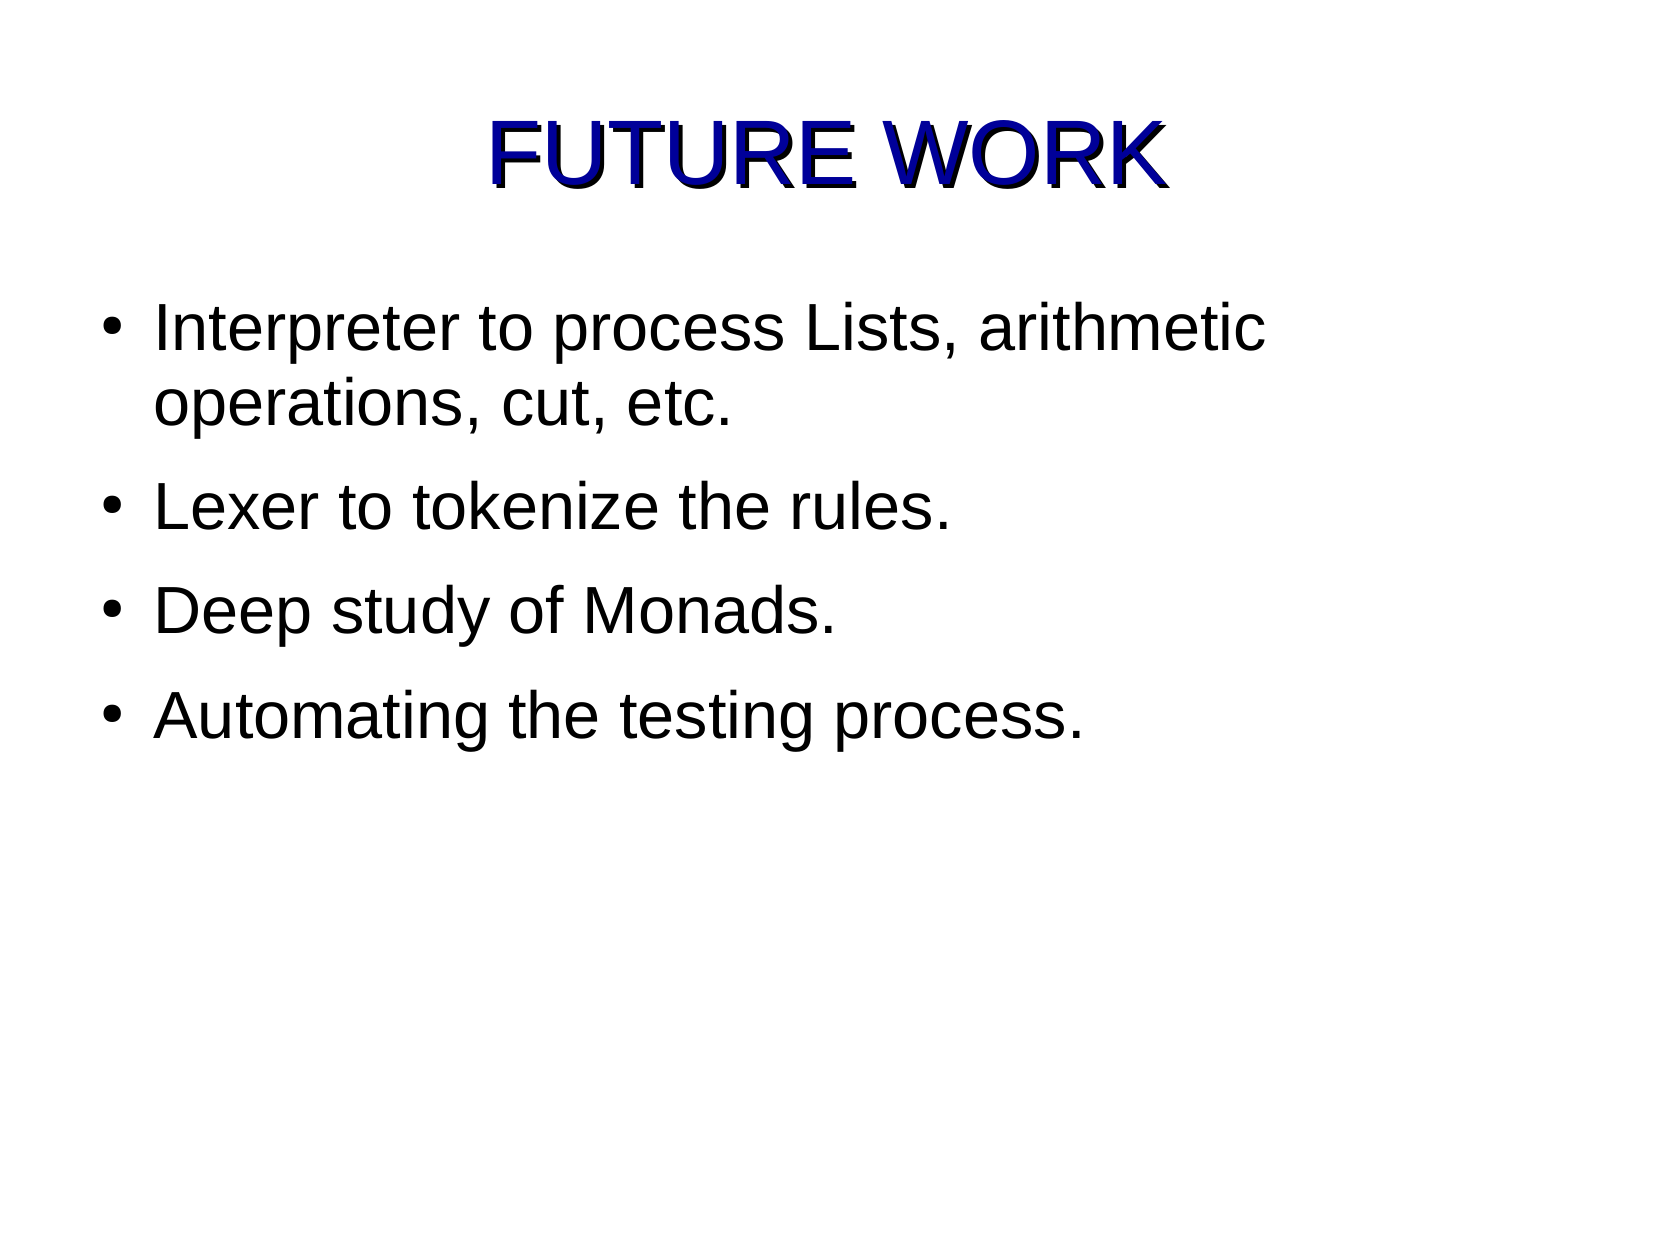

# FUTURE WORK
Interpreter to process Lists, arithmetic operations, cut, etc.
Lexer to tokenize the rules.
Deep study of Monads.
Automating the testing process.